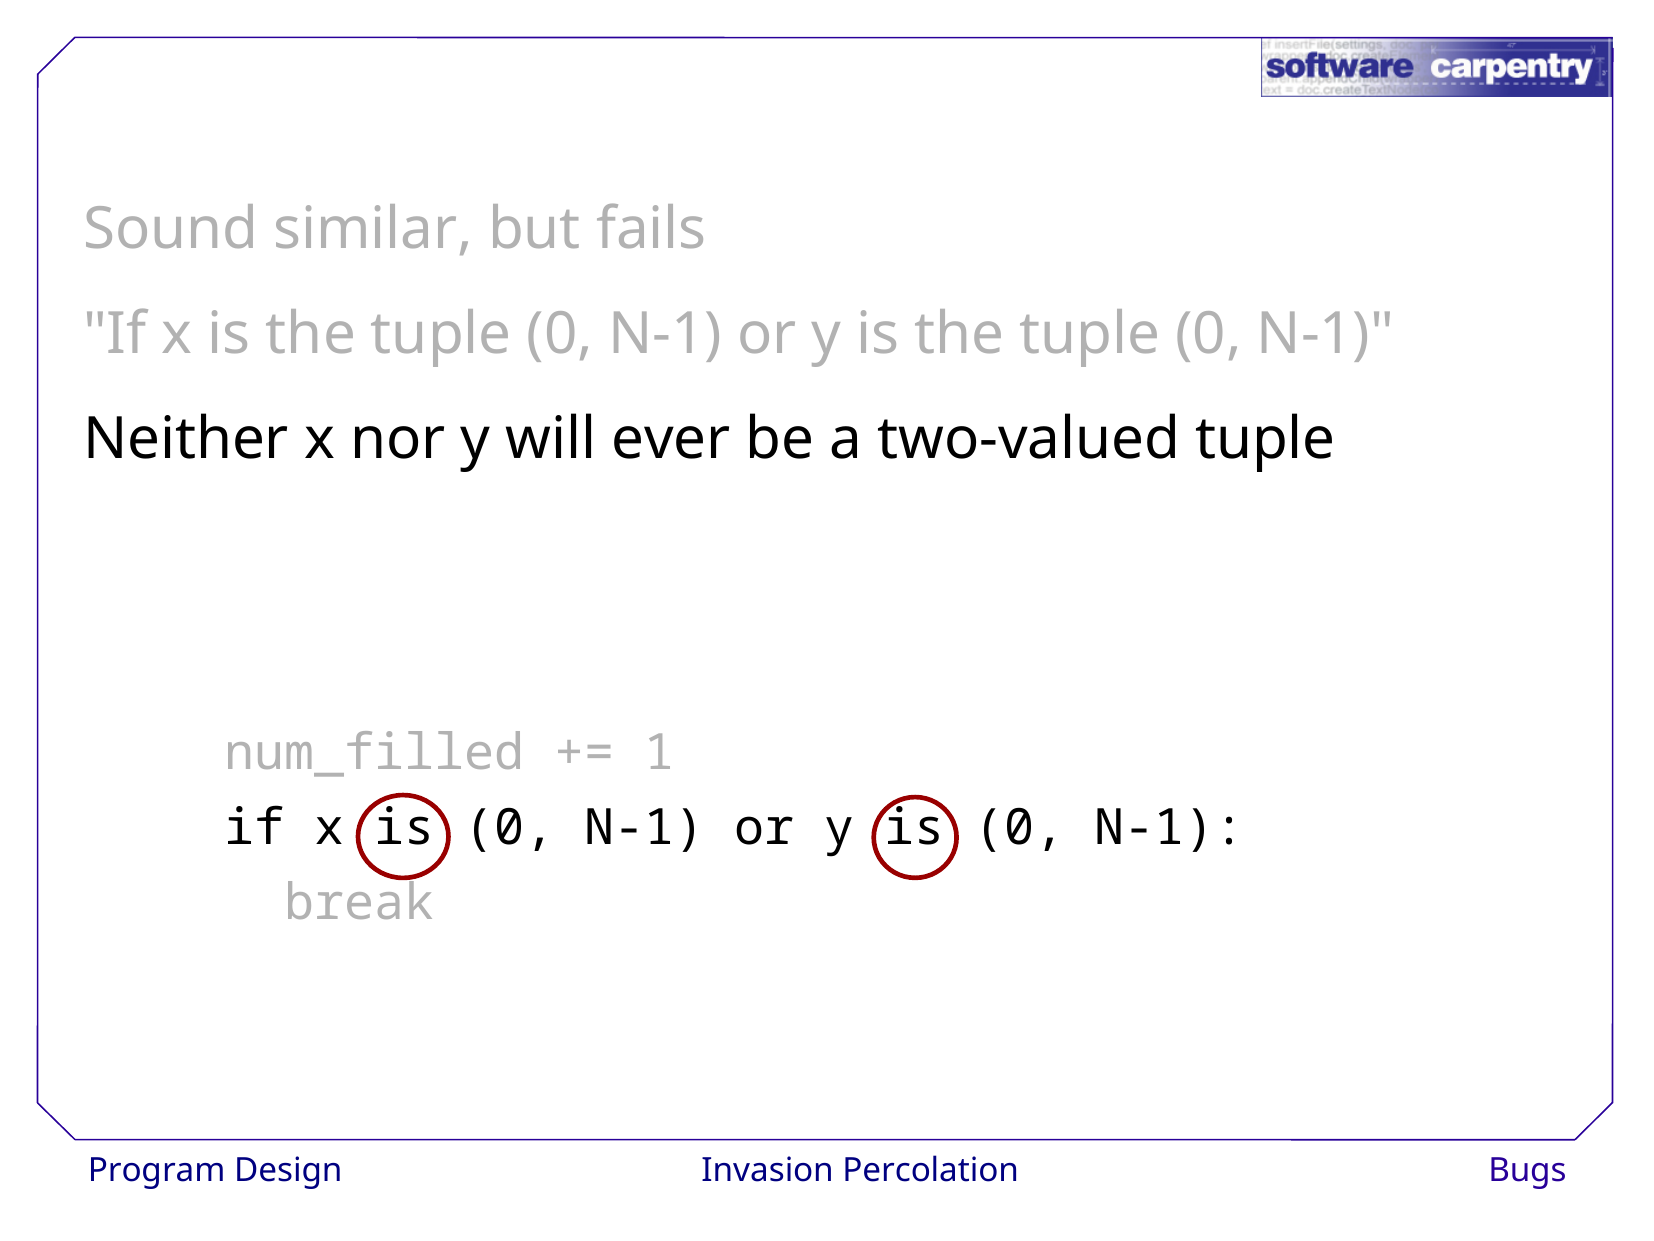

num_filled += 1
 if x is (0, N-1) or y is (0, N-1):
 break
Sound similar, but fails
"If x is the tuple (0, N-1) or y is the tuple (0, N-1)"
Neither x nor y will ever be a two-valued tuple